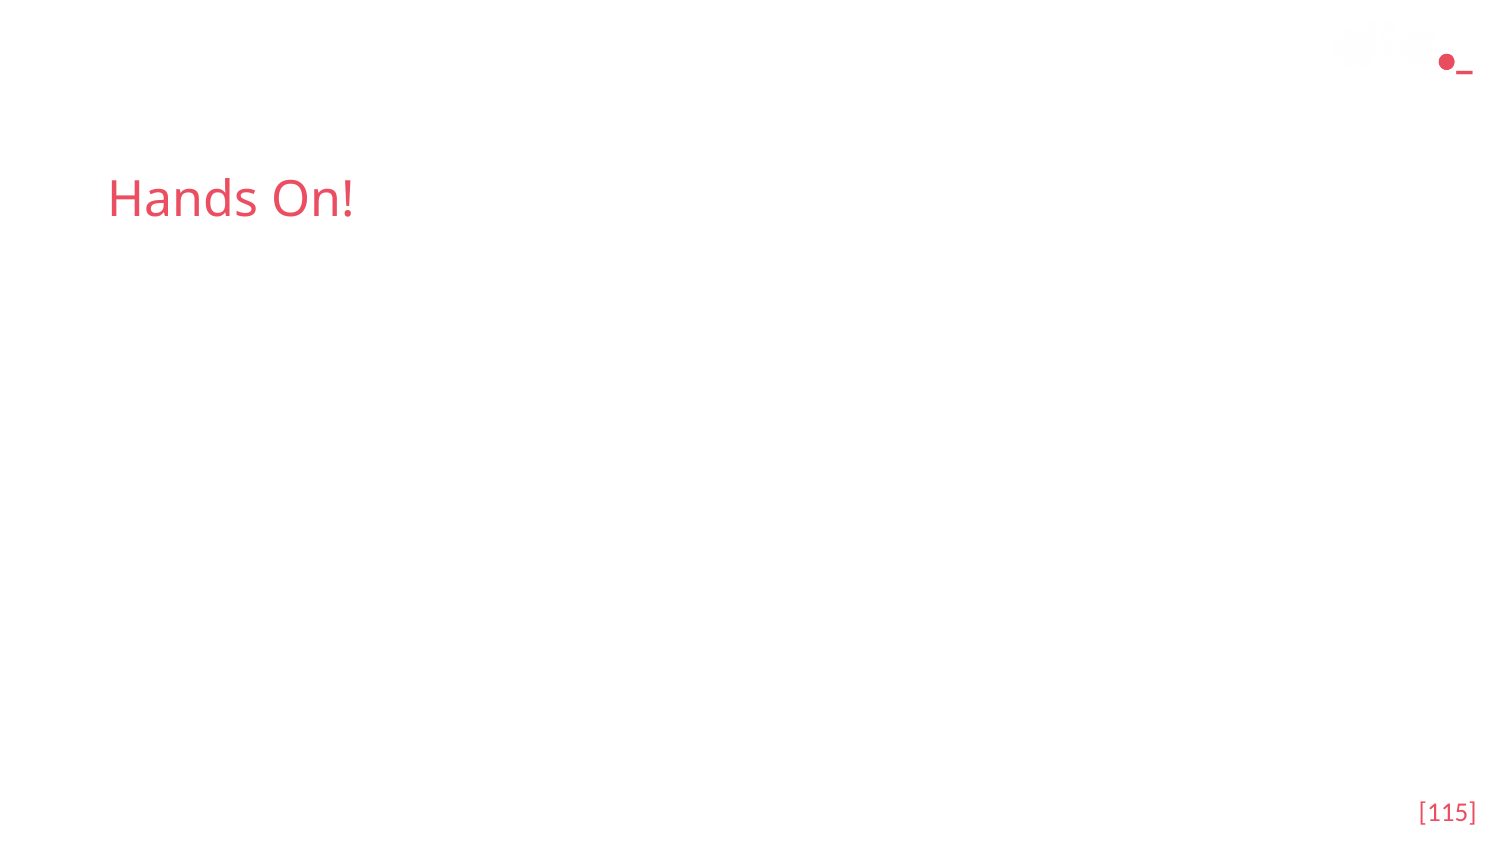

Hands On!
package main
import “fmt”
func main(){
	var x string
	x = “Hello, World!”
	fmt.Println(x)
}